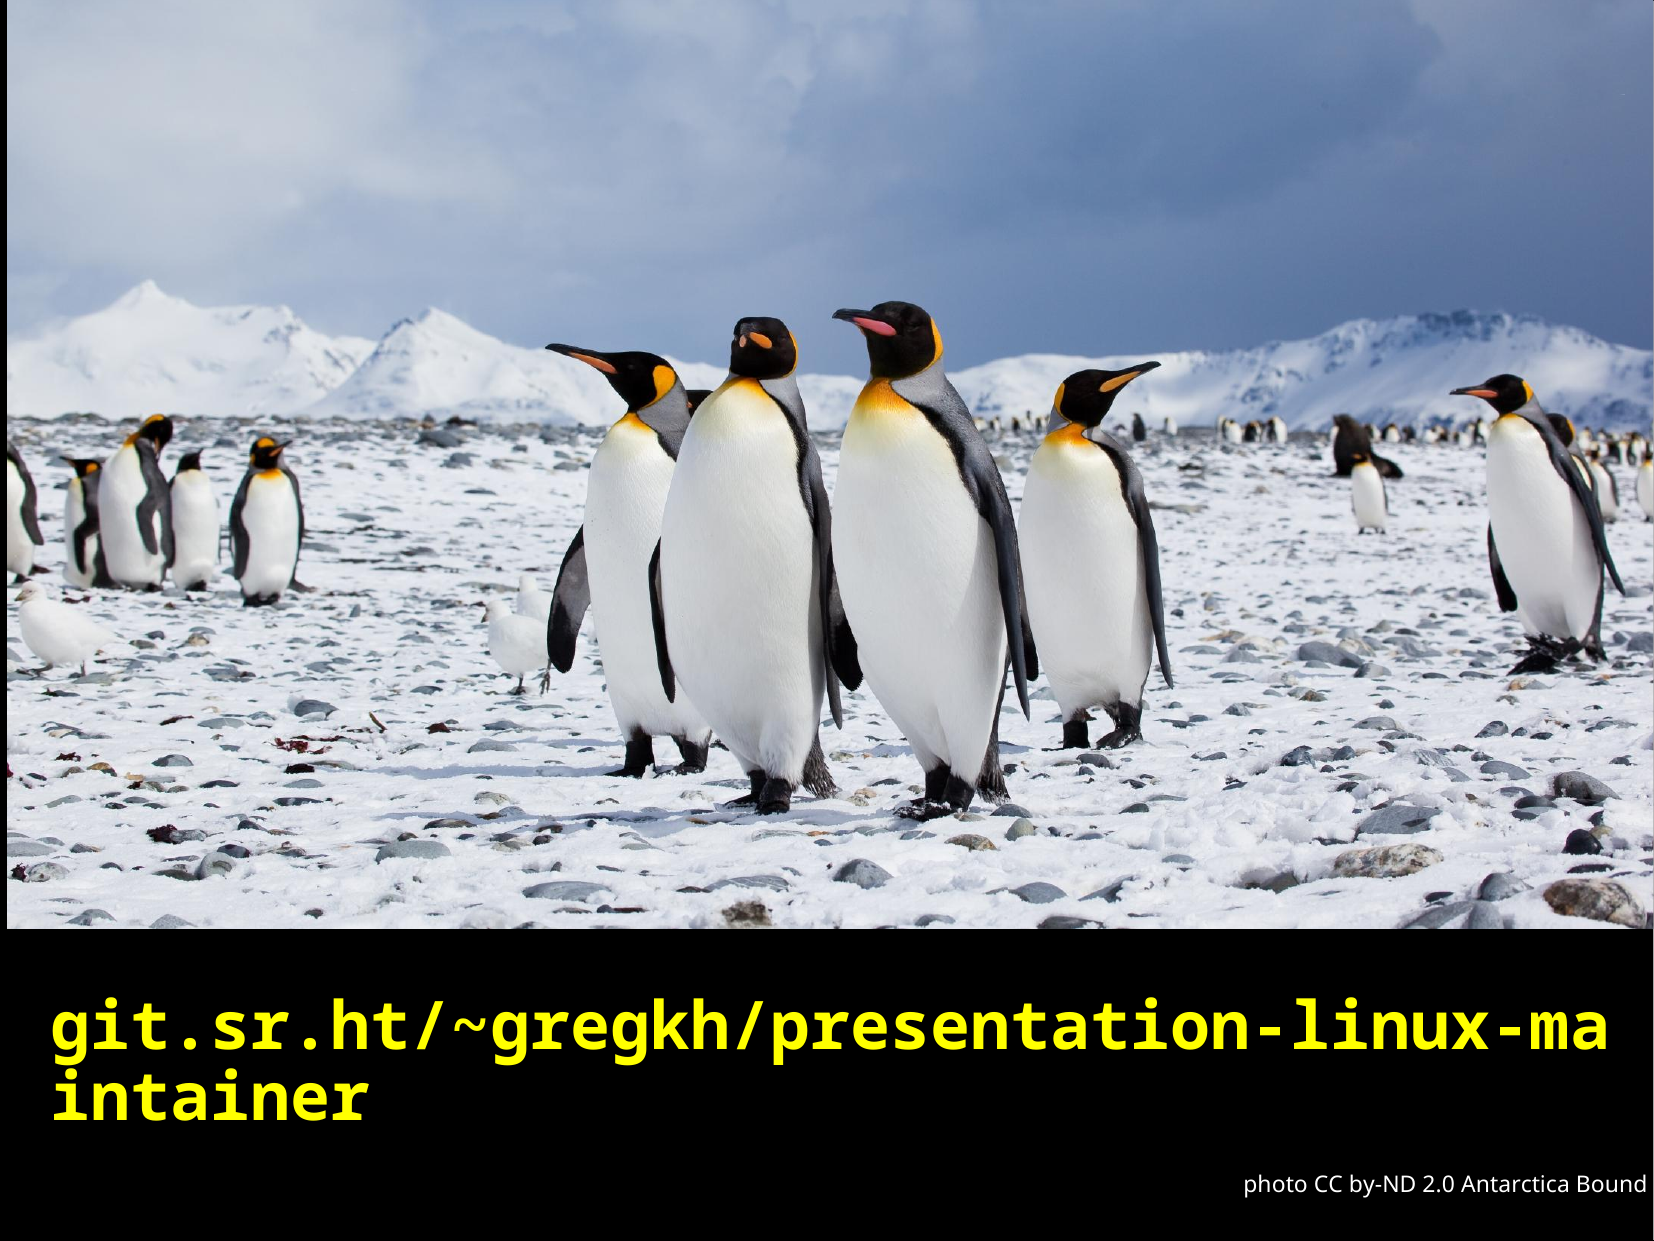

git.sr.ht/~gregkh/presentation-linux-maintainer
photo CC by-ND 2.0 Antarctica Bound